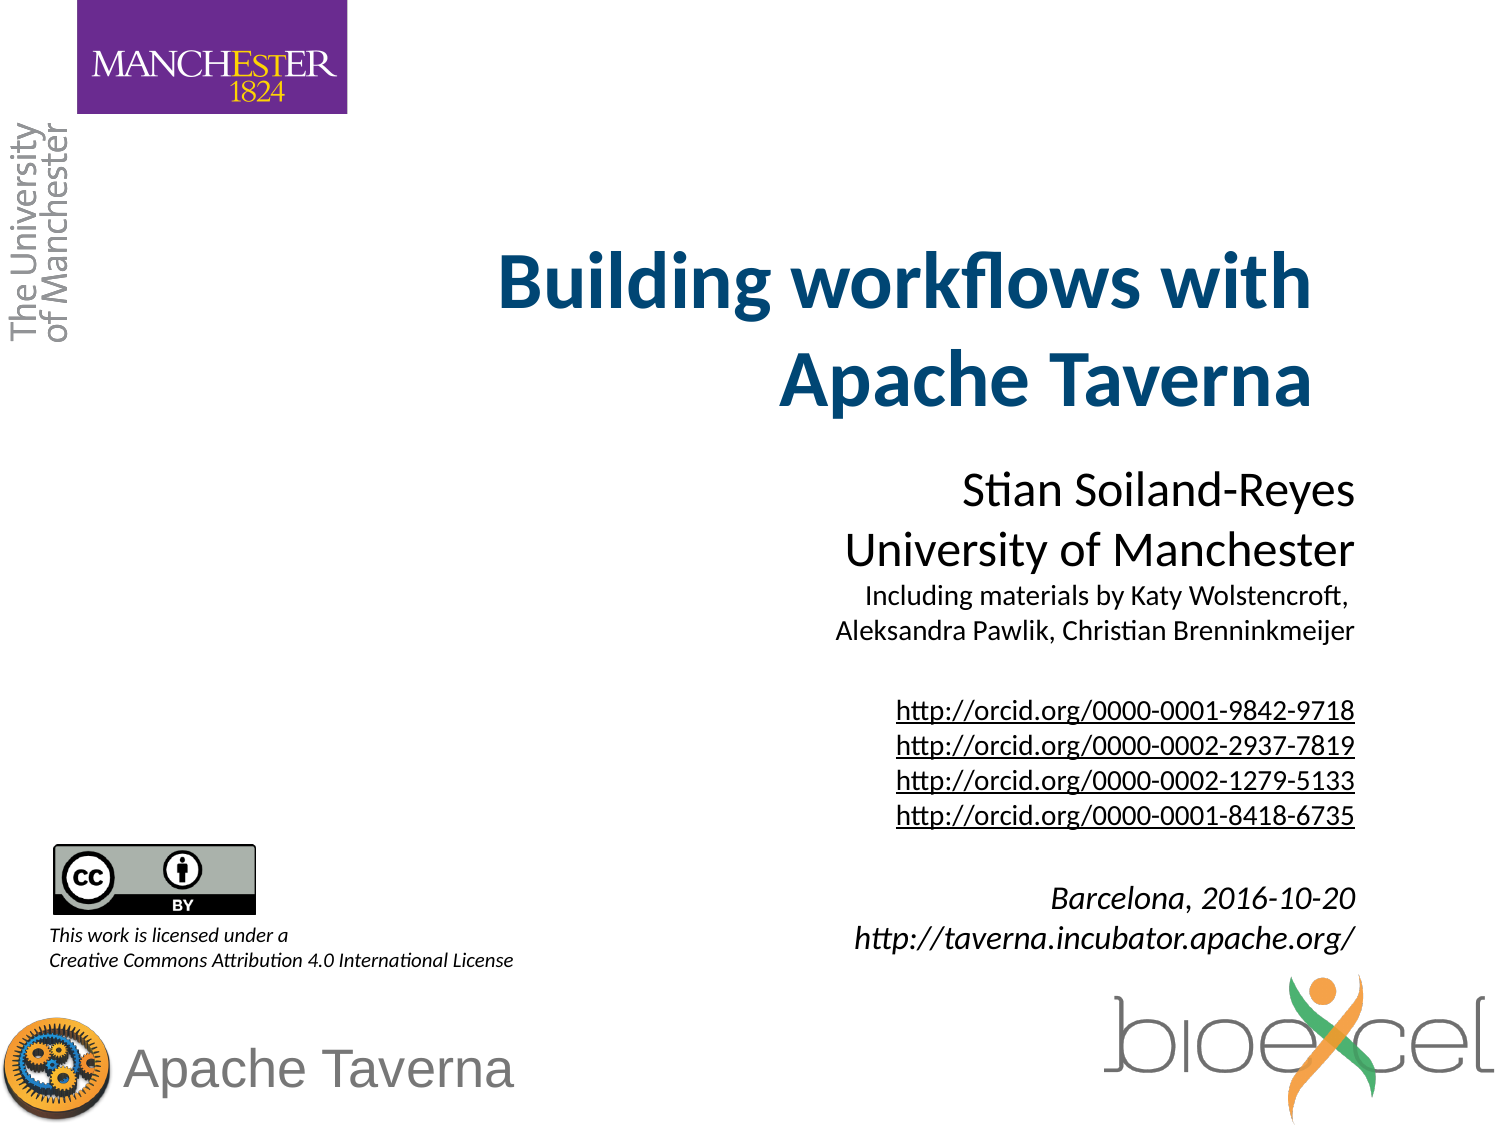

Building workflows with
Apache Taverna
Stian Soiland-Reyes
University of Manchester
 Including materials by Katy Wolstencroft,
Aleksandra Pawlik, Christian Brenninkmeijer
http://orcid.org/0000-0001-9842-9718
http://orcid.org/0000-0002-2937-7819
http://orcid.org/0000-0002-1279-5133
http://orcid.org/0000-0001-8418-6735
Barcelona, 2016-10-20
http://taverna.incubator.apache.org/
This work is licensed under a 
Creative Commons Attribution 4.0 International License